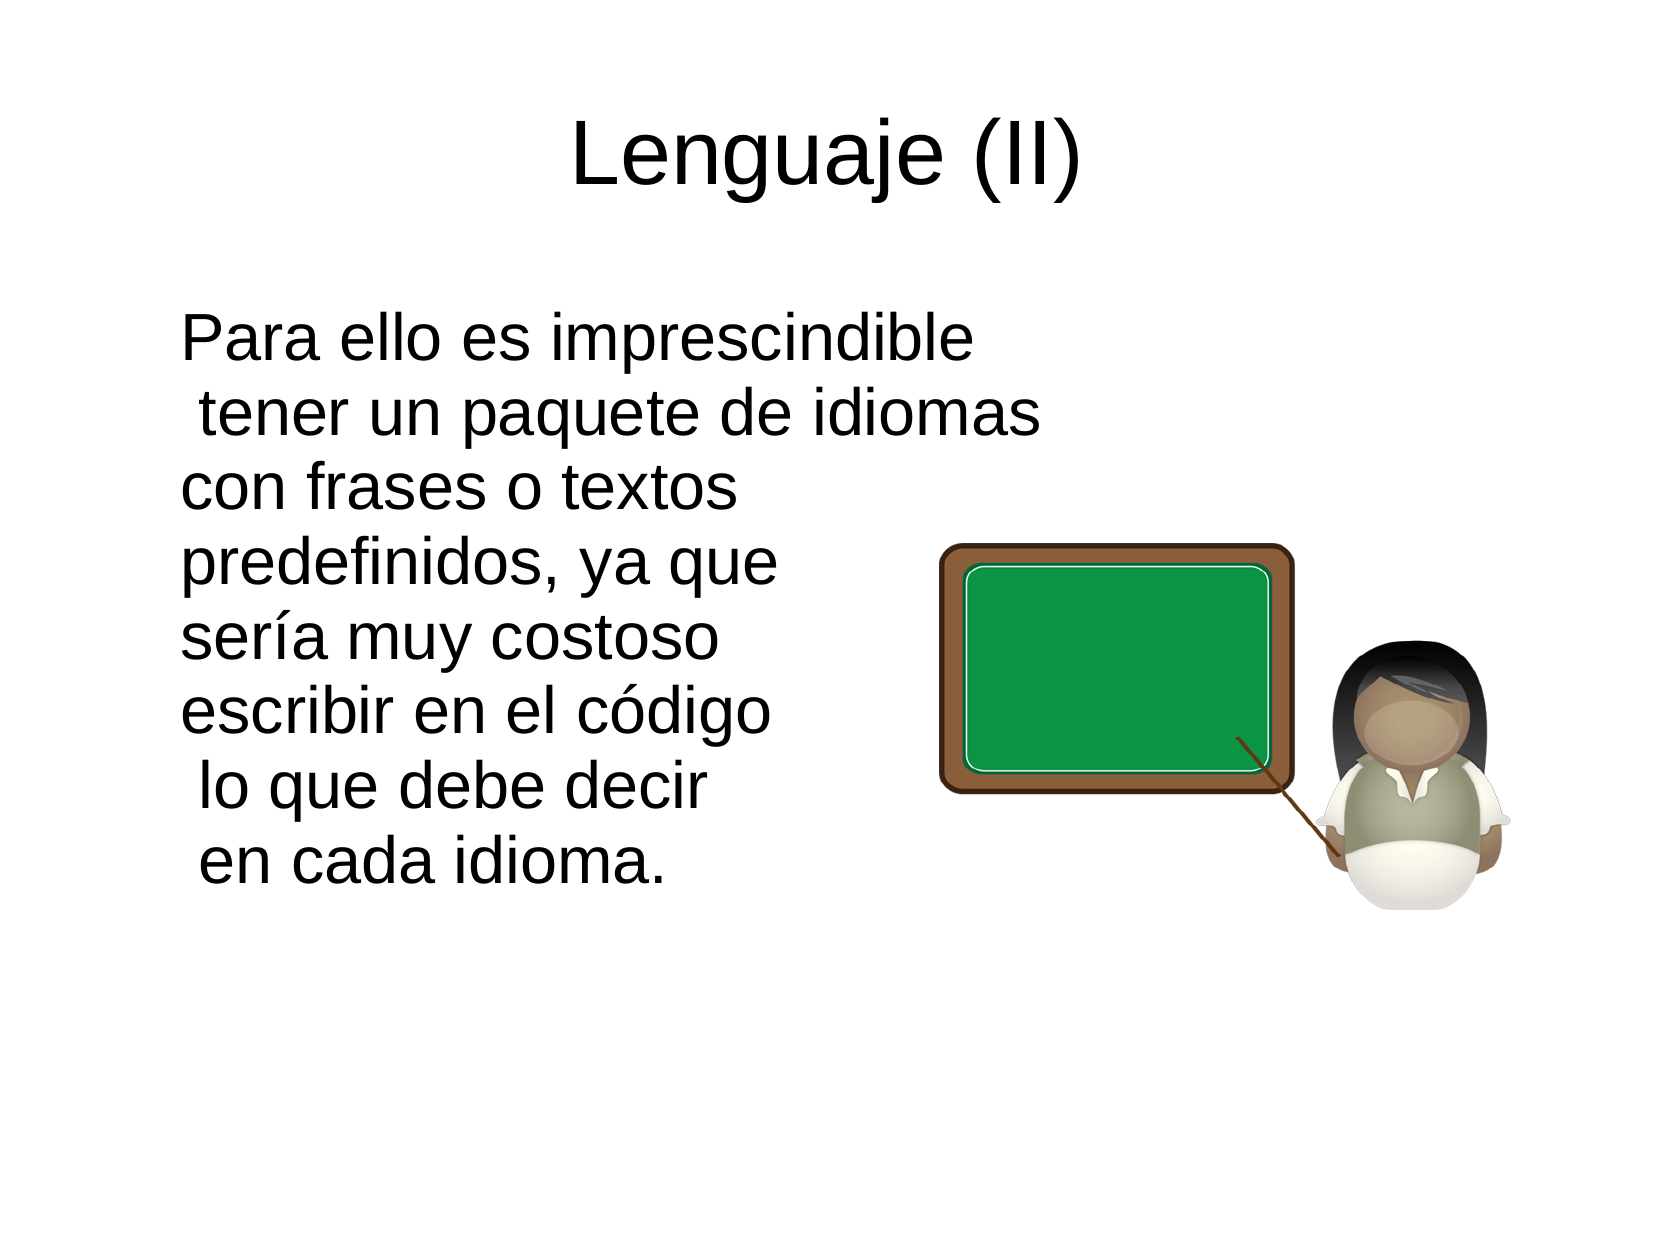

# Lenguaje (II)
Para ello es imprescindible
 tener un paquete de idiomas
con frases o textos
predefinidos, ya que
sería muy costoso
escribir en el código
 lo que debe decir
 en cada idioma.